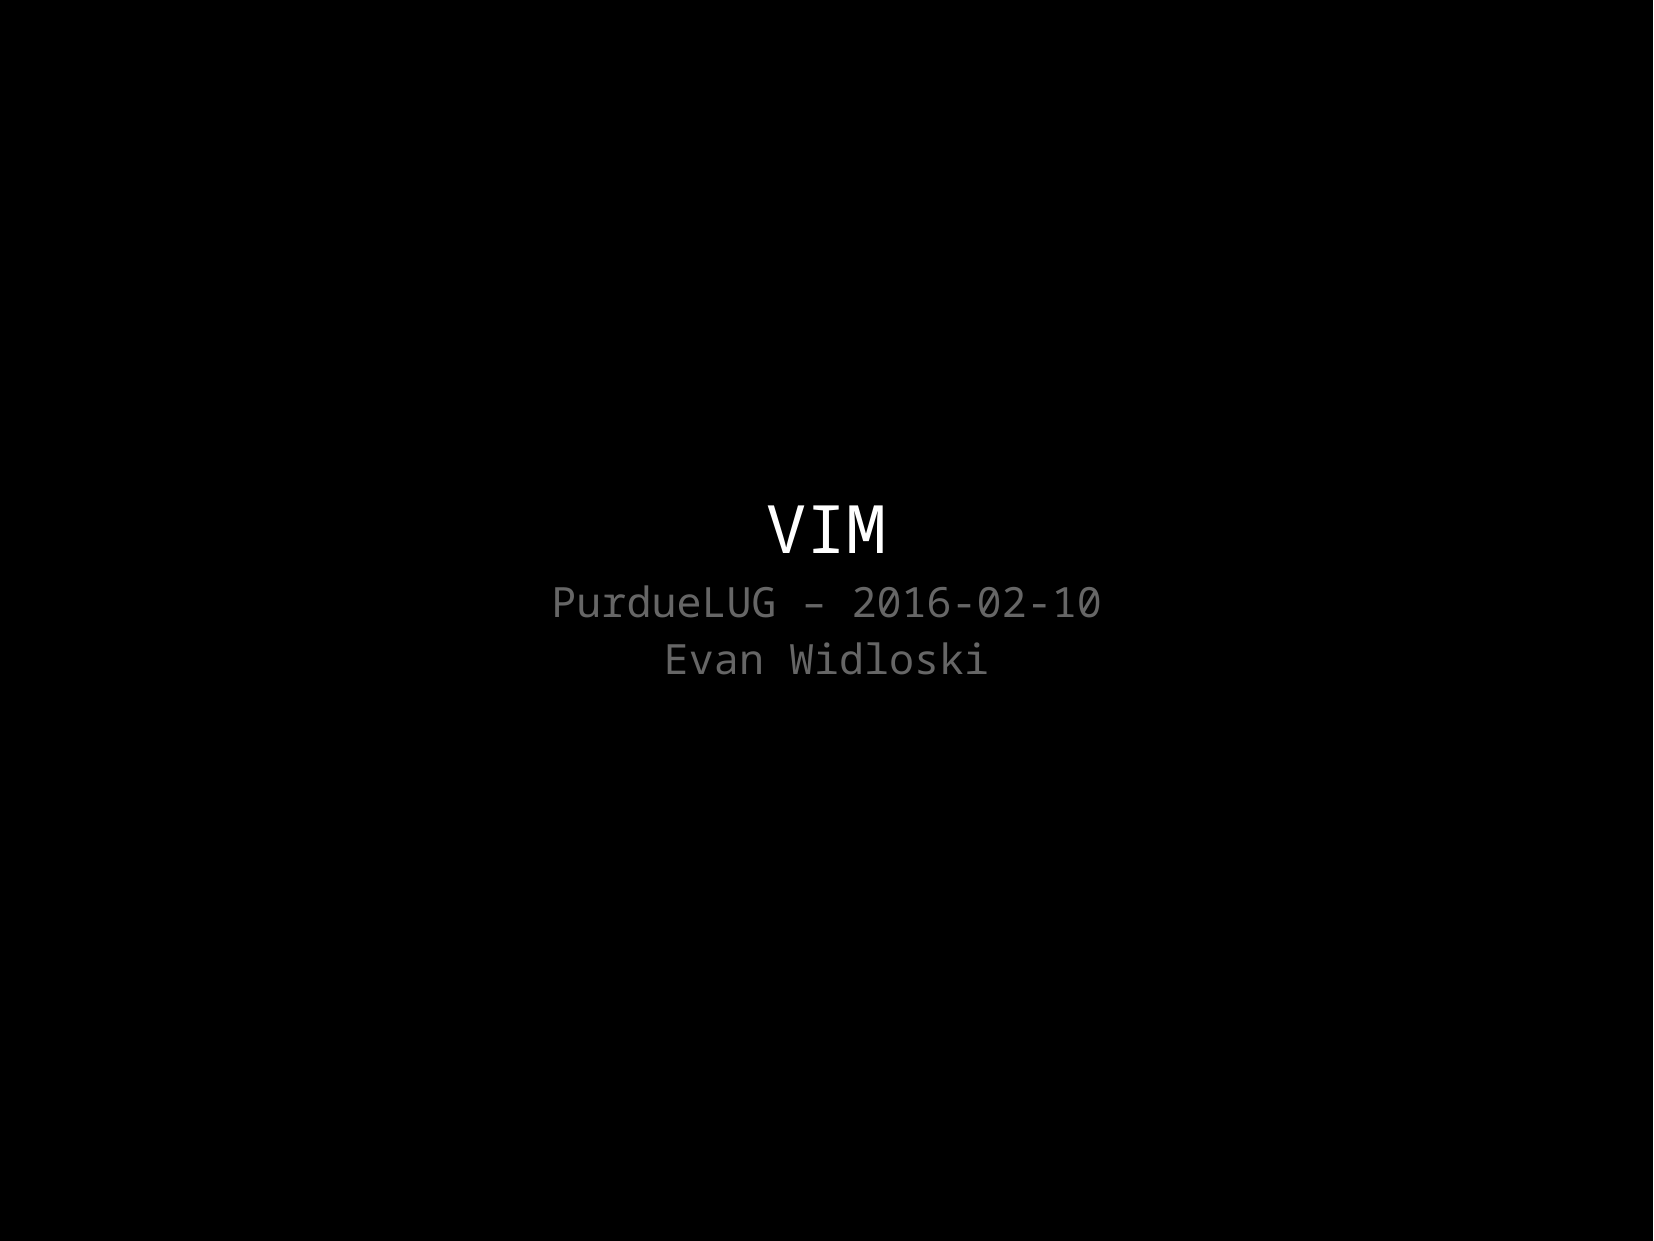

# VIM
PurdueLUG – 2016-02-10
Evan Widloski